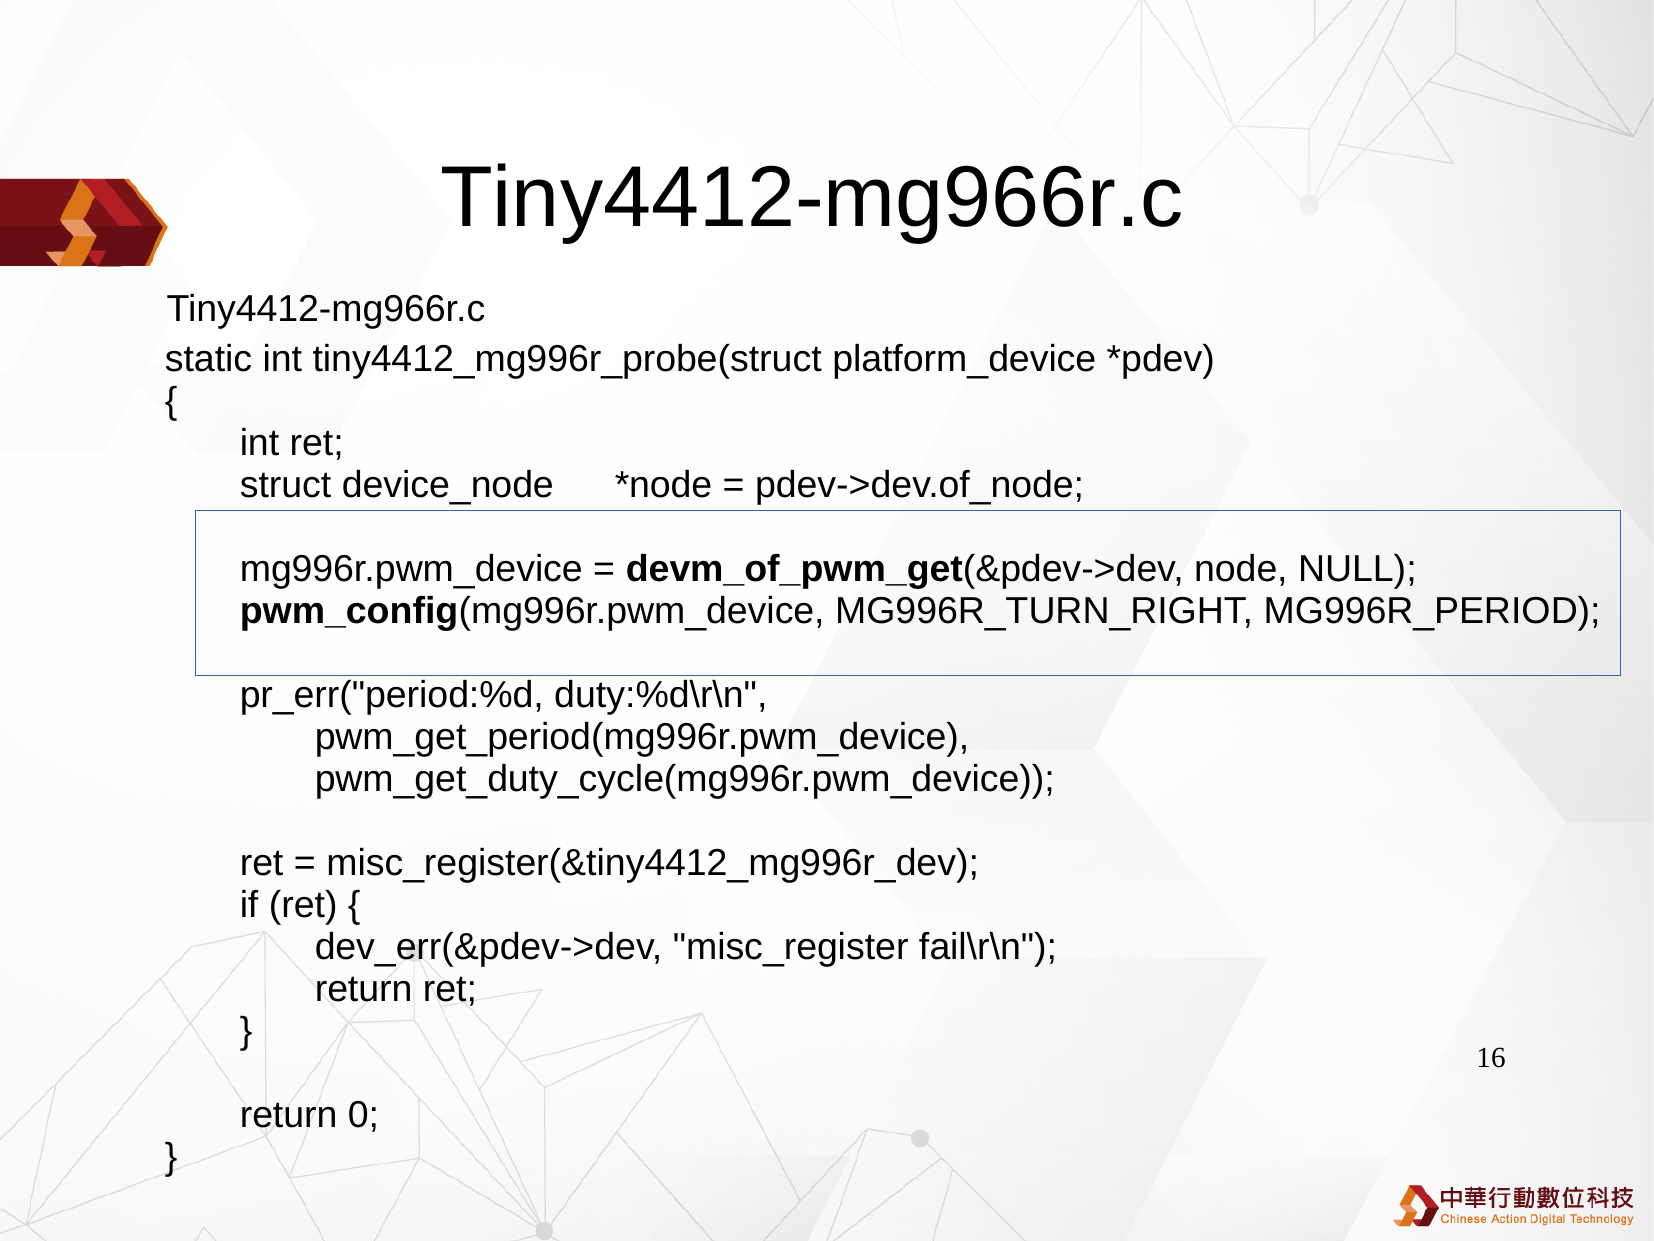

# Tiny4412-mg966r.c
Tiny4412-mg966r.c
static int tiny4412_mg996r_probe(struct platform_device *pdev)
{
	int ret;
	struct device_node	*node = pdev->dev.of_node;
	mg996r.pwm_device = devm_of_pwm_get(&pdev->dev, node, NULL);
	pwm_config(mg996r.pwm_device, MG996R_TURN_RIGHT, MG996R_PERIOD);
	pr_err("period:%d, duty:%d\r\n",
		pwm_get_period(mg996r.pwm_device),
		pwm_get_duty_cycle(mg996r.pwm_device));
	ret = misc_register(&tiny4412_mg996r_dev);
	if (ret) {
		dev_err(&pdev->dev, "misc_register fail\r\n");
		return ret;
	}
	return 0;
}
16